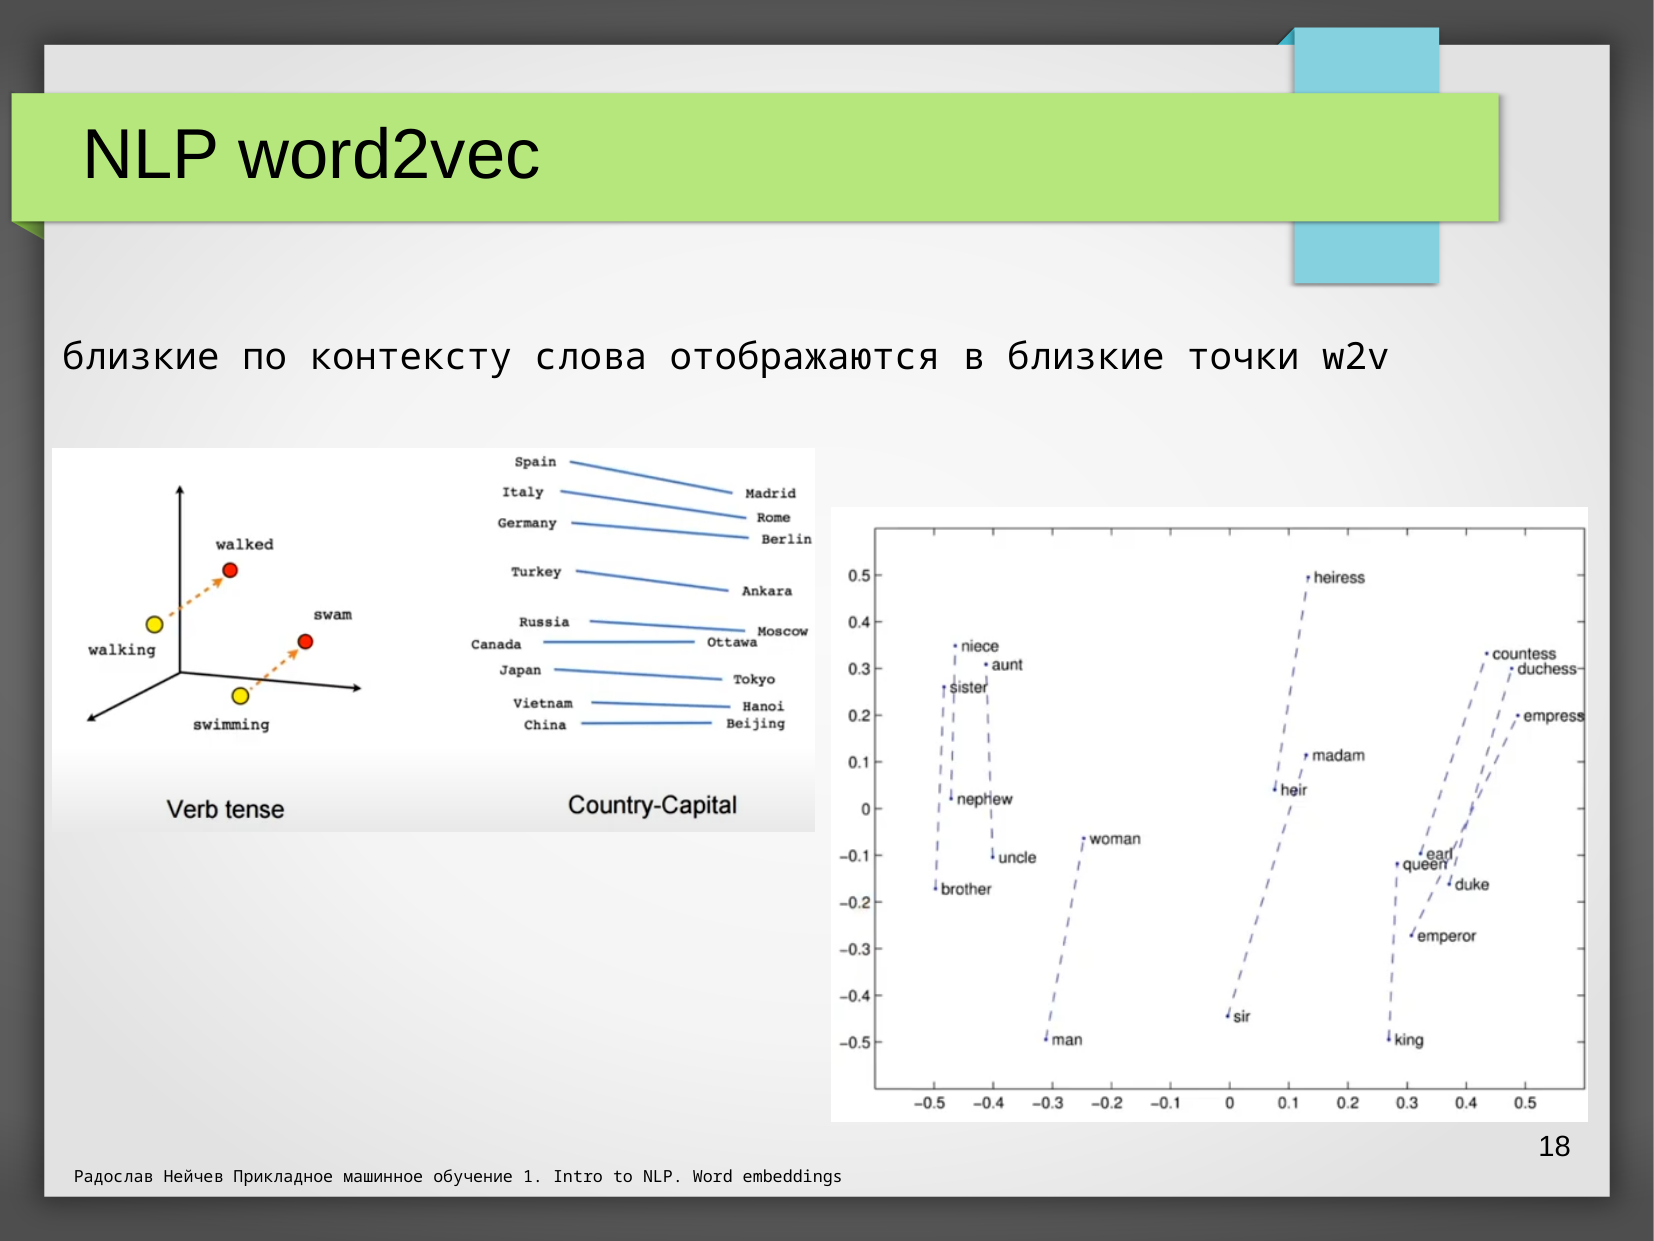

# NLP word2vec
близкие по контексту слова отображаются в близкие точки w2v
18
Радослав Нейчев Прикладное машинное обучение 1. Intro to NLP. Word embeddings